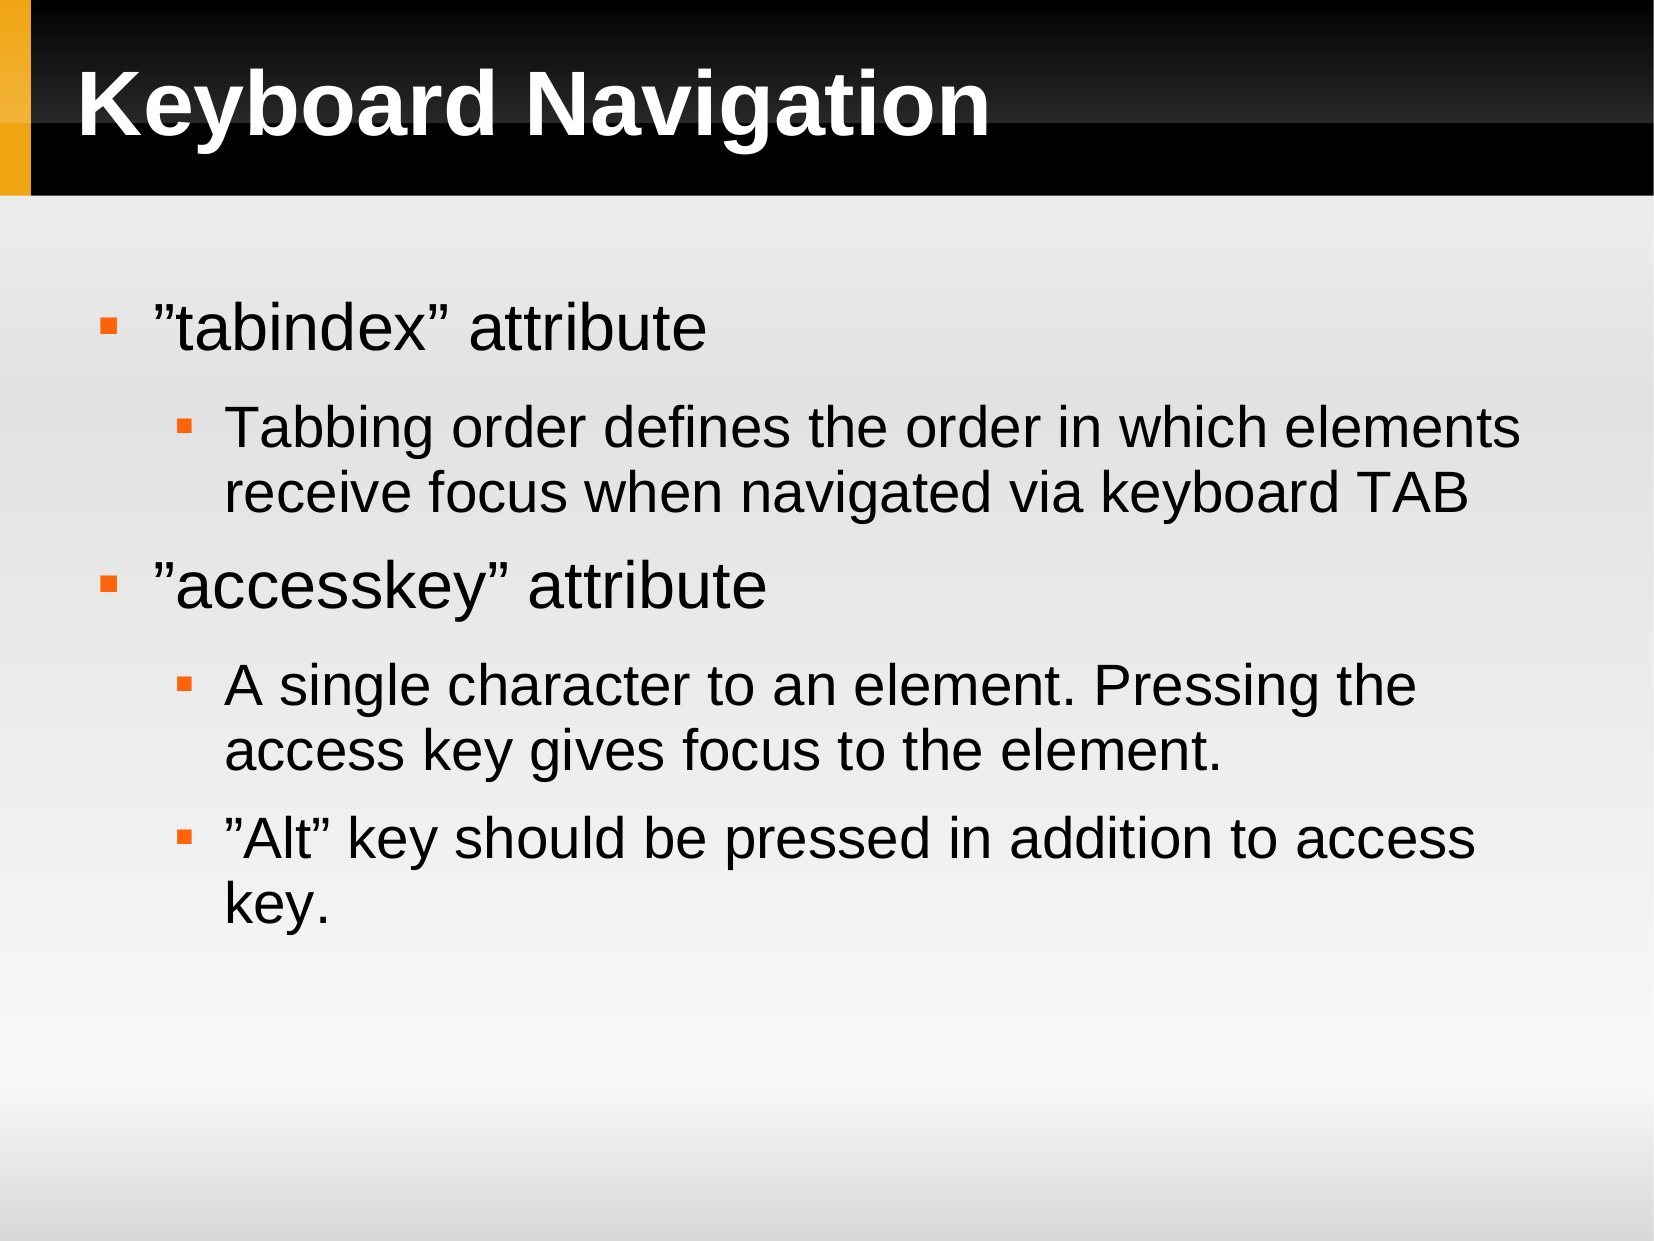

# Keyboard Navigation
”tabindex” attribute
Tabbing order defines the order in which elements receive focus when navigated via keyboard TAB
”accesskey” attribute
A single character to an element. Pressing the access key gives focus to the element.
”Alt” key should be pressed in addition to access key.